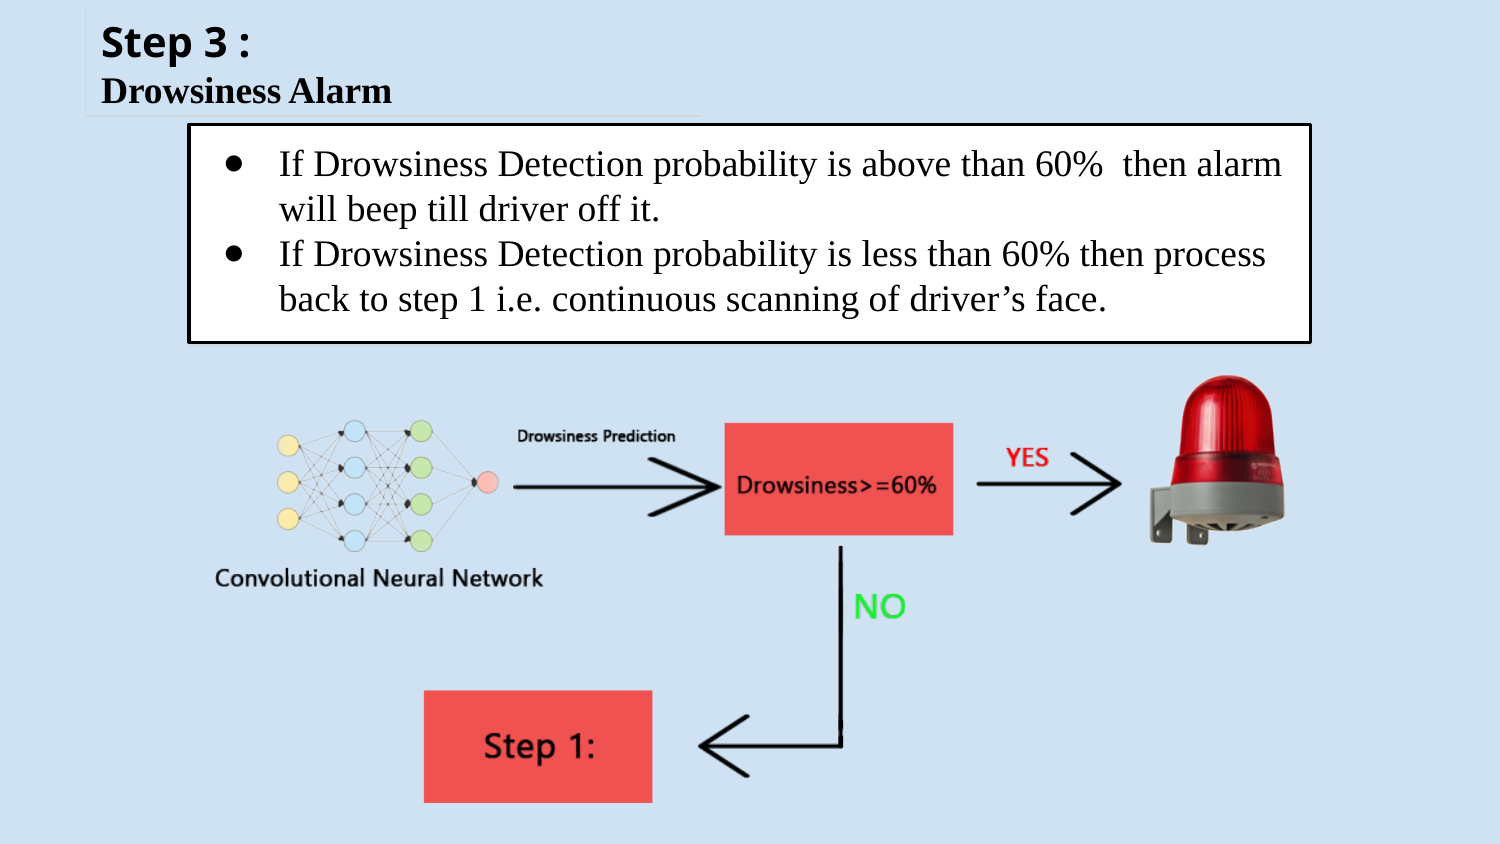

Step 3 :
Drowsiness Alarm
If Drowsiness Detection probability is above than 60% then alarm will beep till driver off it.
If Drowsiness Detection probability is less than 60% then process back to step 1 i.e. continuous scanning of driver’s face.